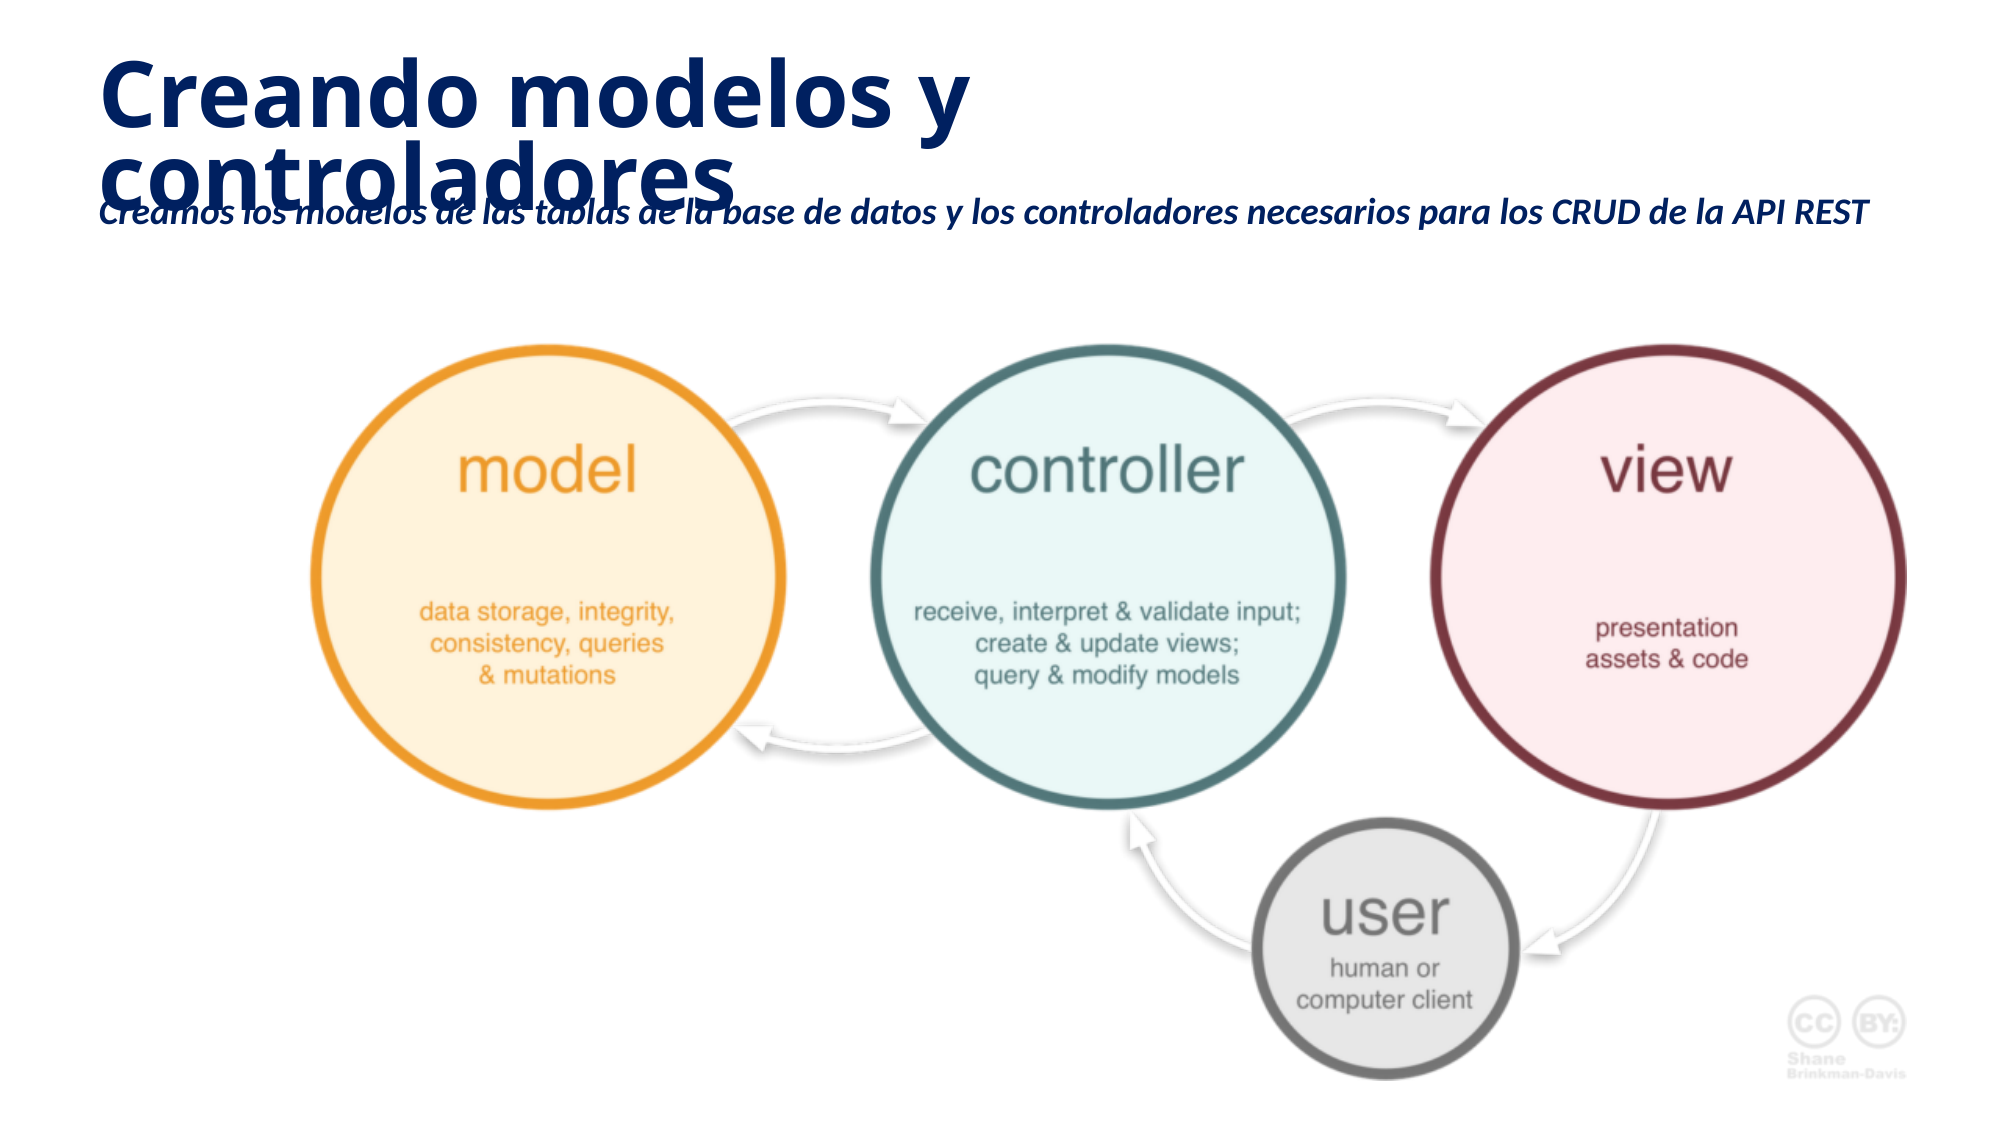

# Diapositiva de recursos humanos 8
Creando modelos y controladores
Creamos los modelos de las tablas de la base de datos y los controladores necesarios para los CRUD de la API REST